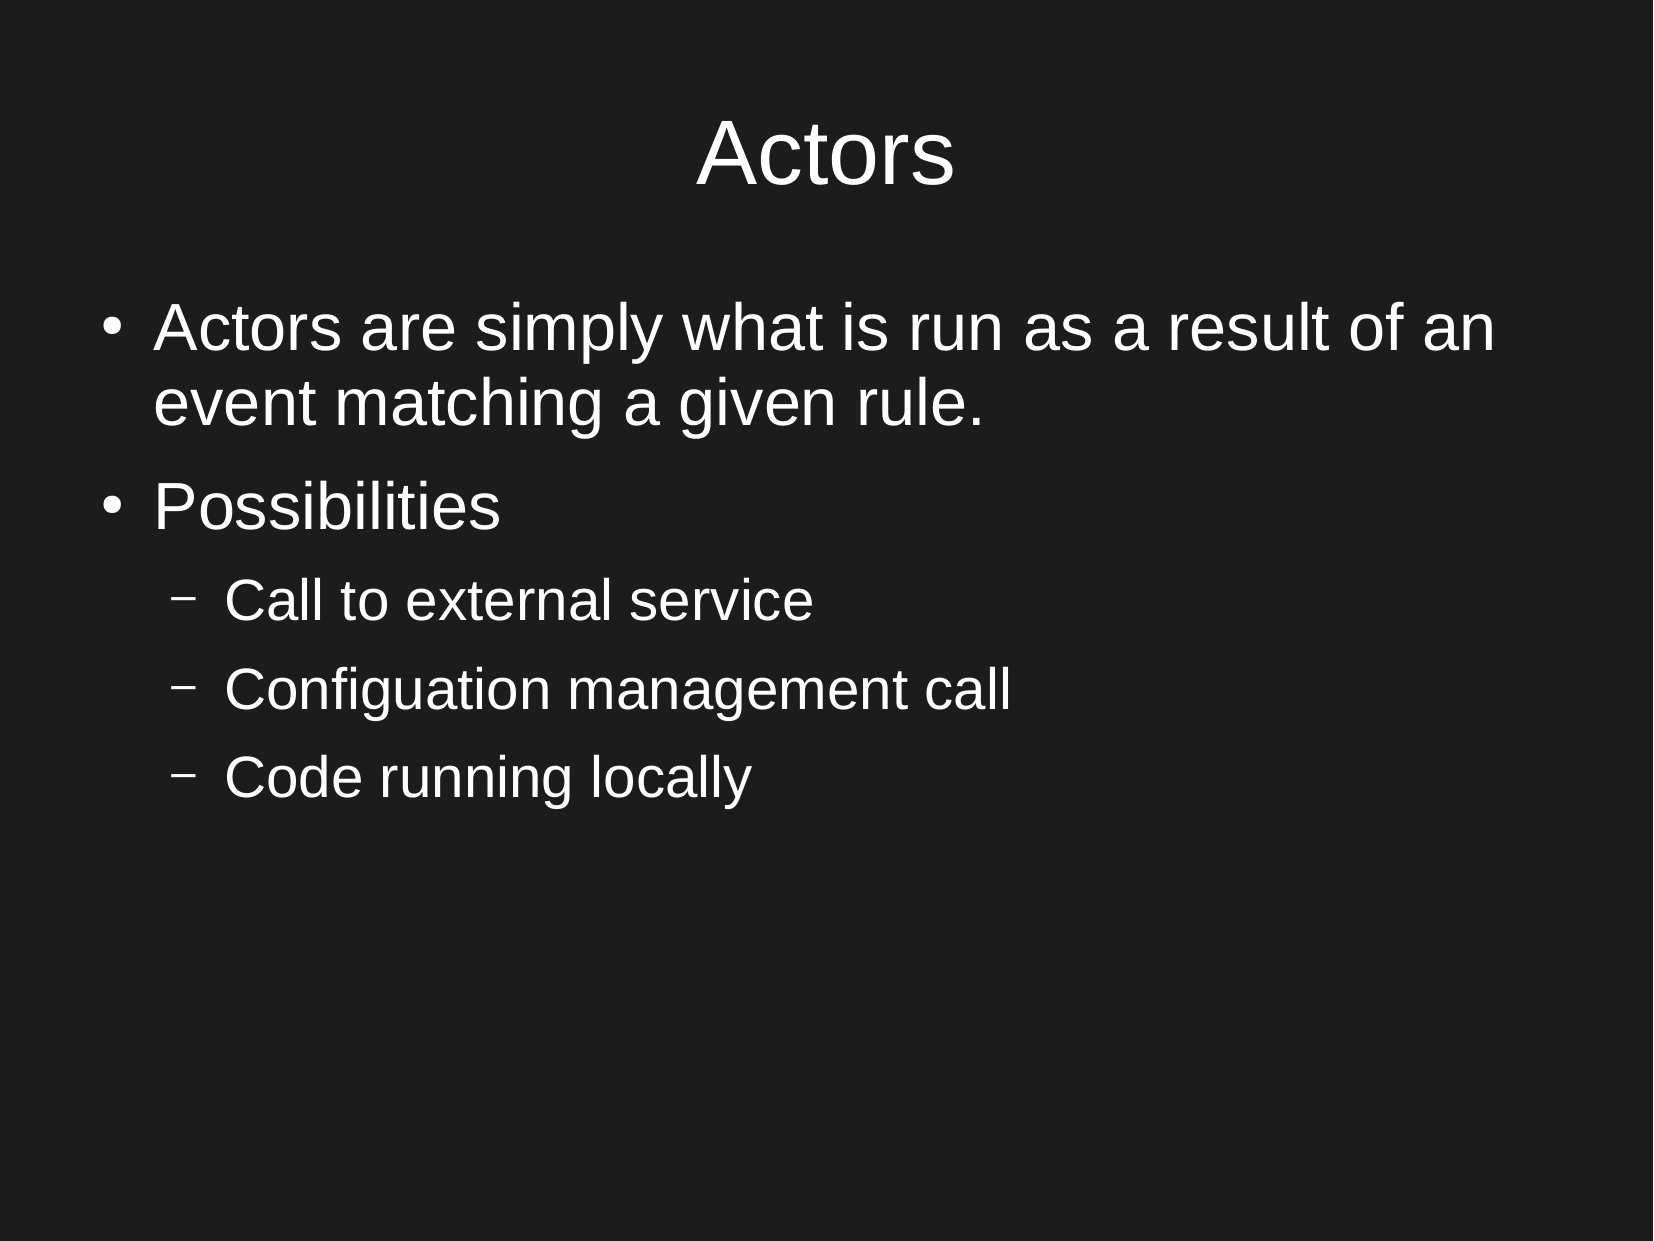

# Actors
Actors are simply what is run as a result of an event matching a given rule.
Possibilities
Call to external service
Configuation management call
Code running locally